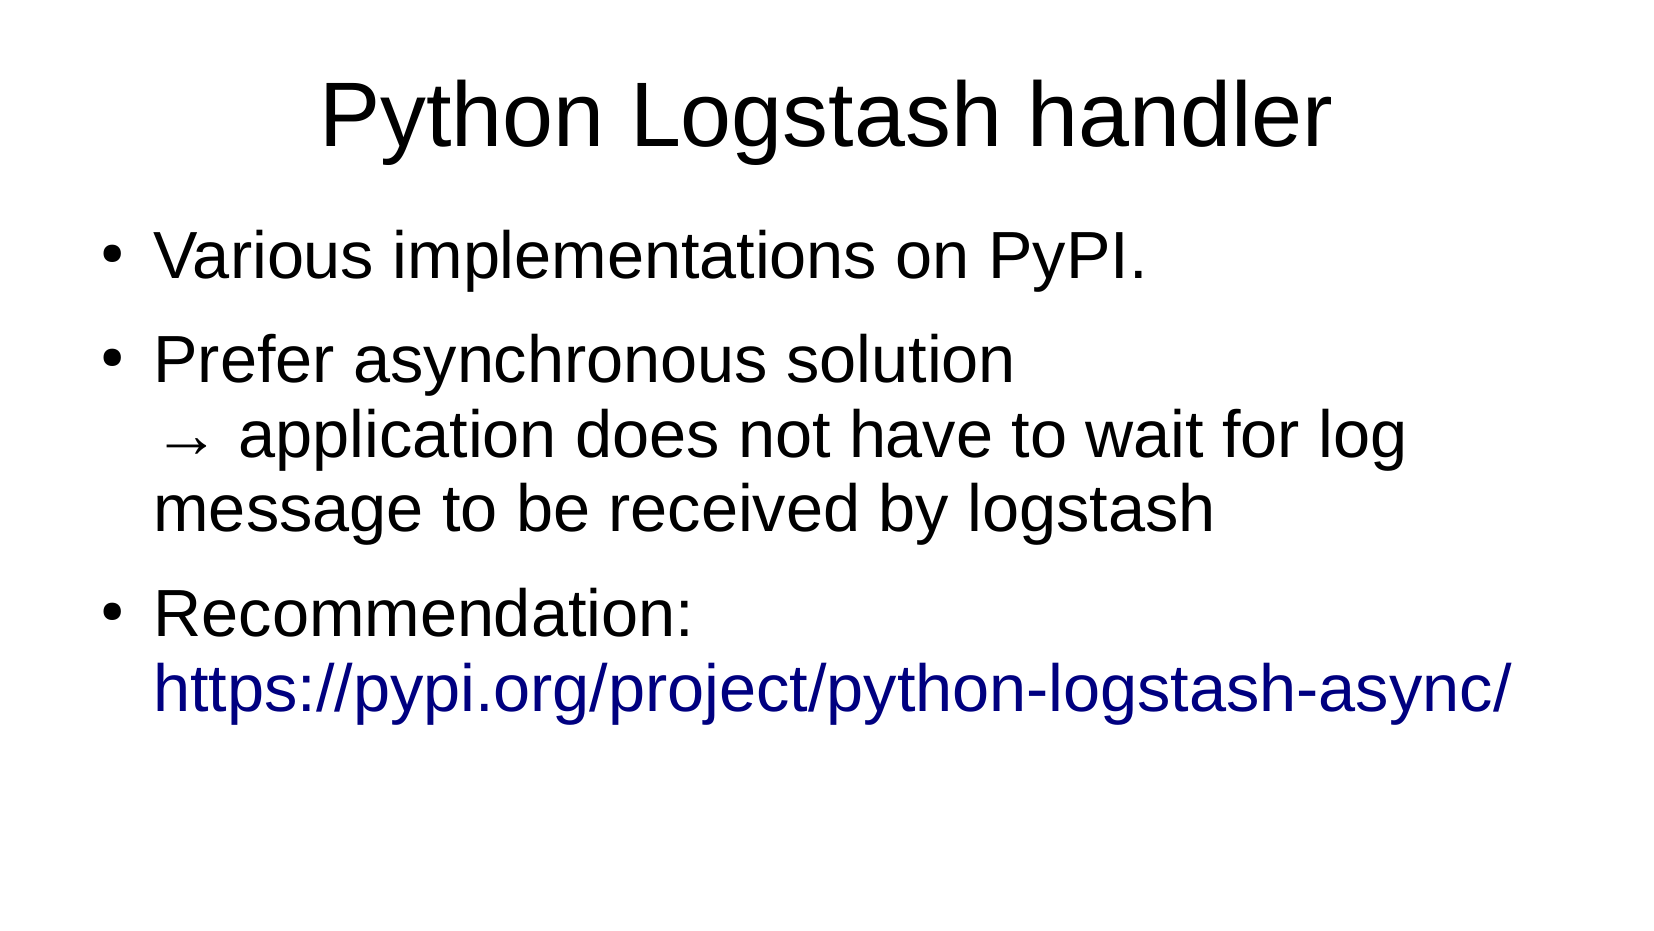

# Python Logstash handler
Various implementations on PyPI.
Prefer asynchronous solution
→ application does not have to wait for log message to be received by logstash
Recommendation: https://pypi.org/project/python-logstash-async/